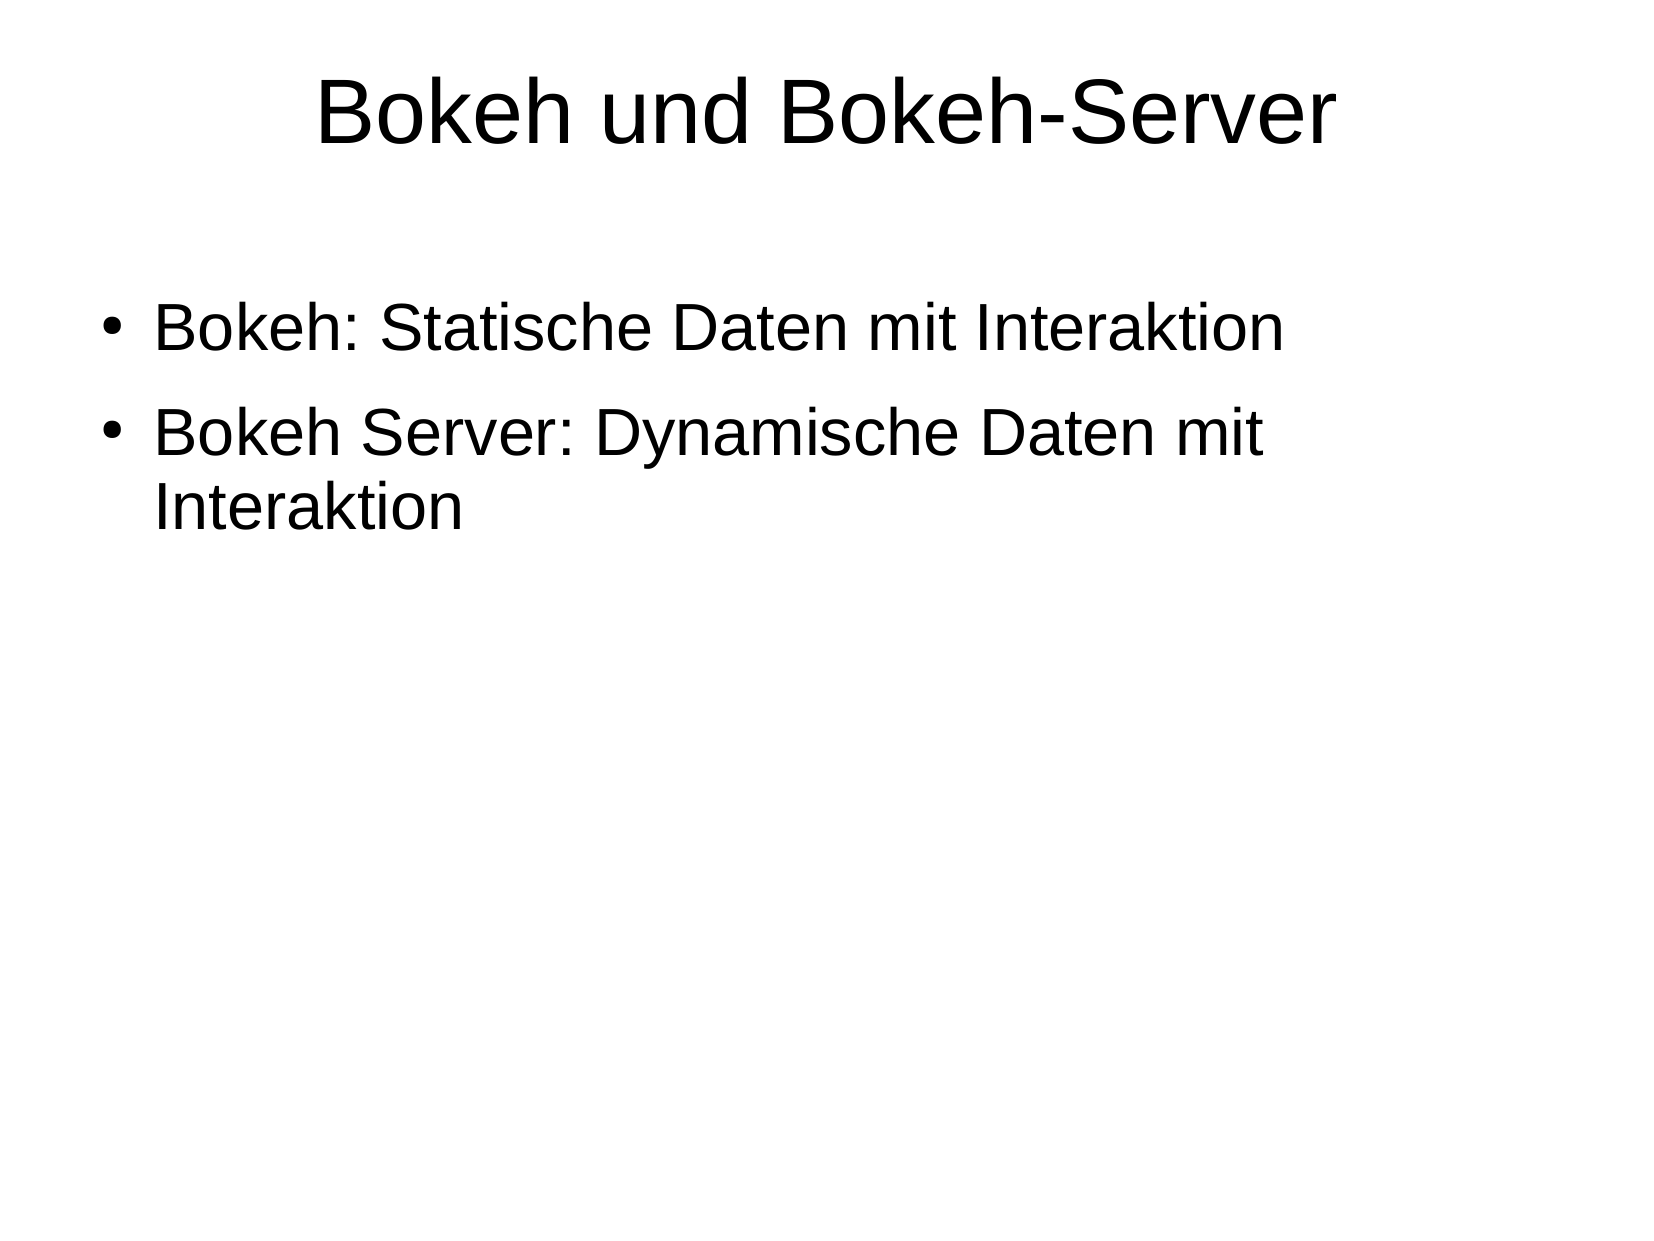

# Bokeh und Bokeh-Server
Bokeh: Statische Daten mit Interaktion
Bokeh Server: Dynamische Daten mit Interaktion